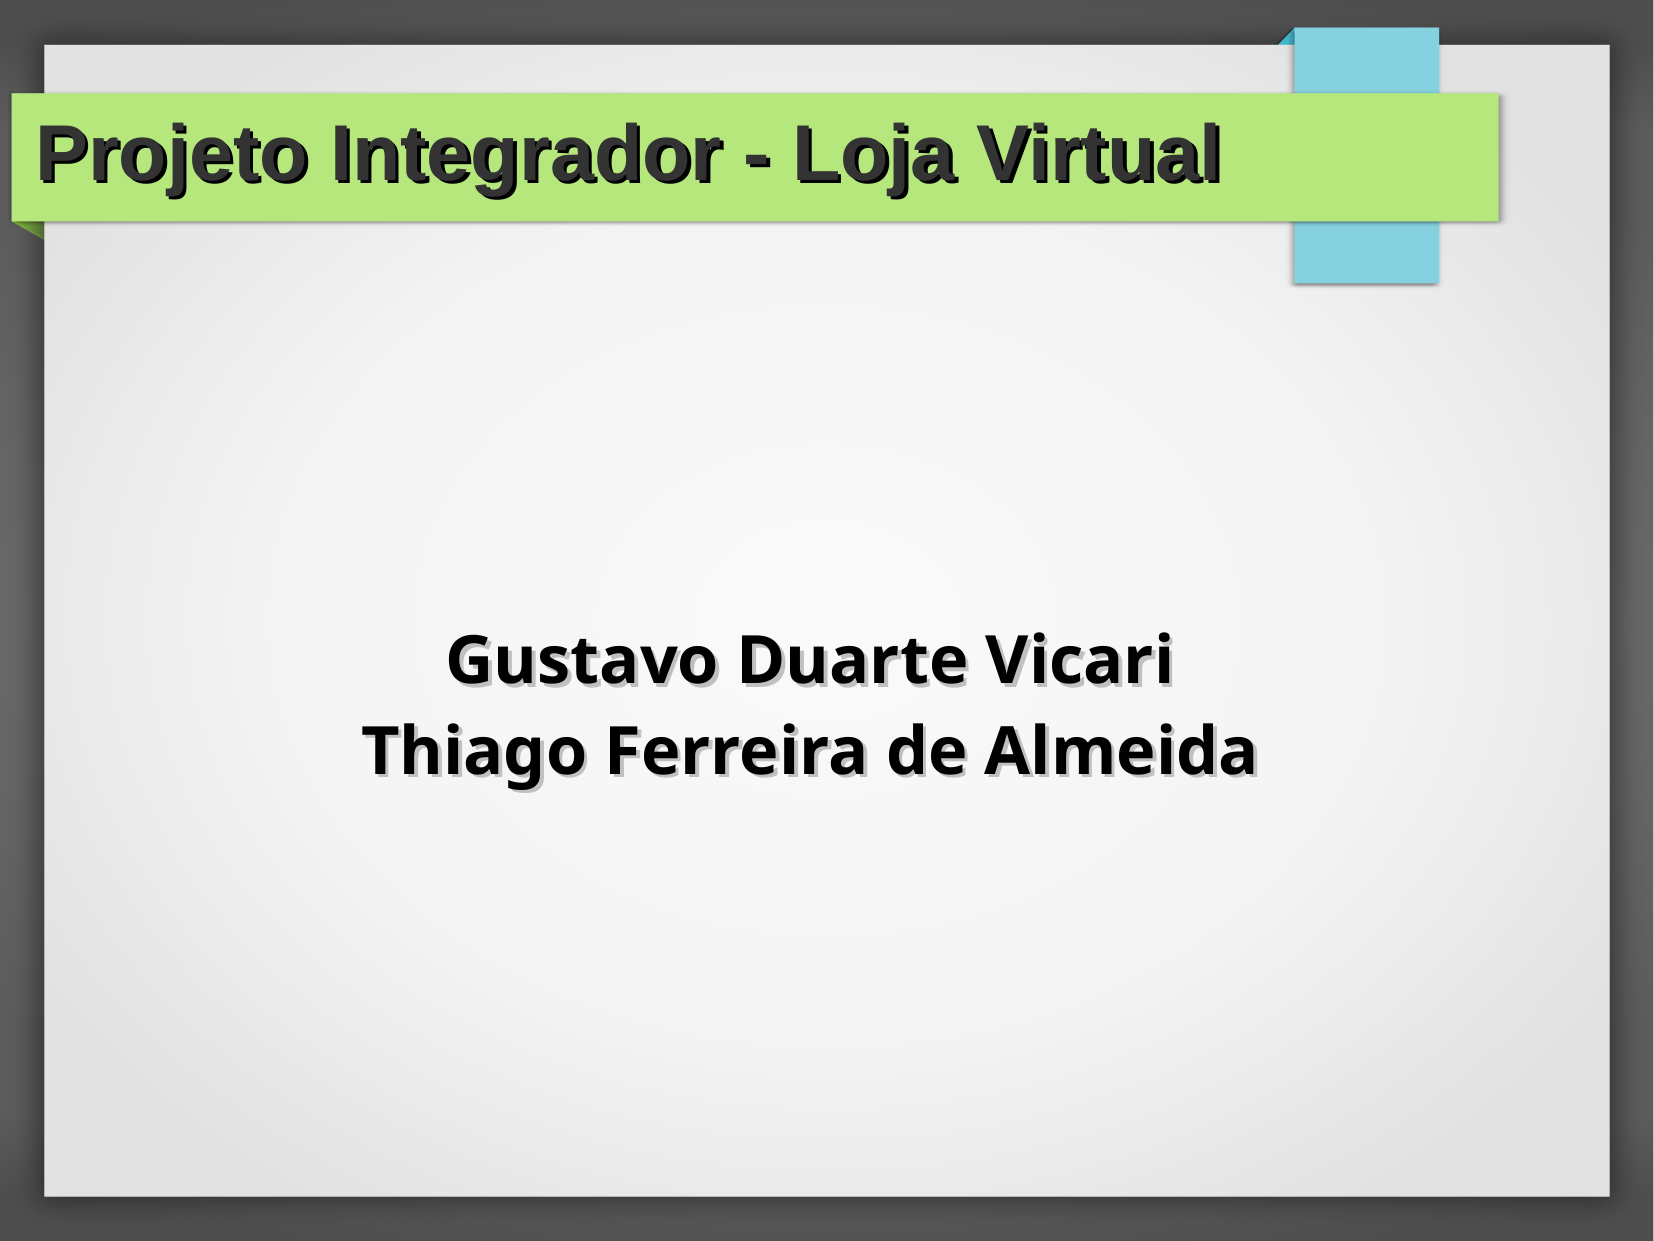

# Projeto Integrador - Loja Virtual
Gustavo Duarte Vicari
Thiago Ferreira de Almeida